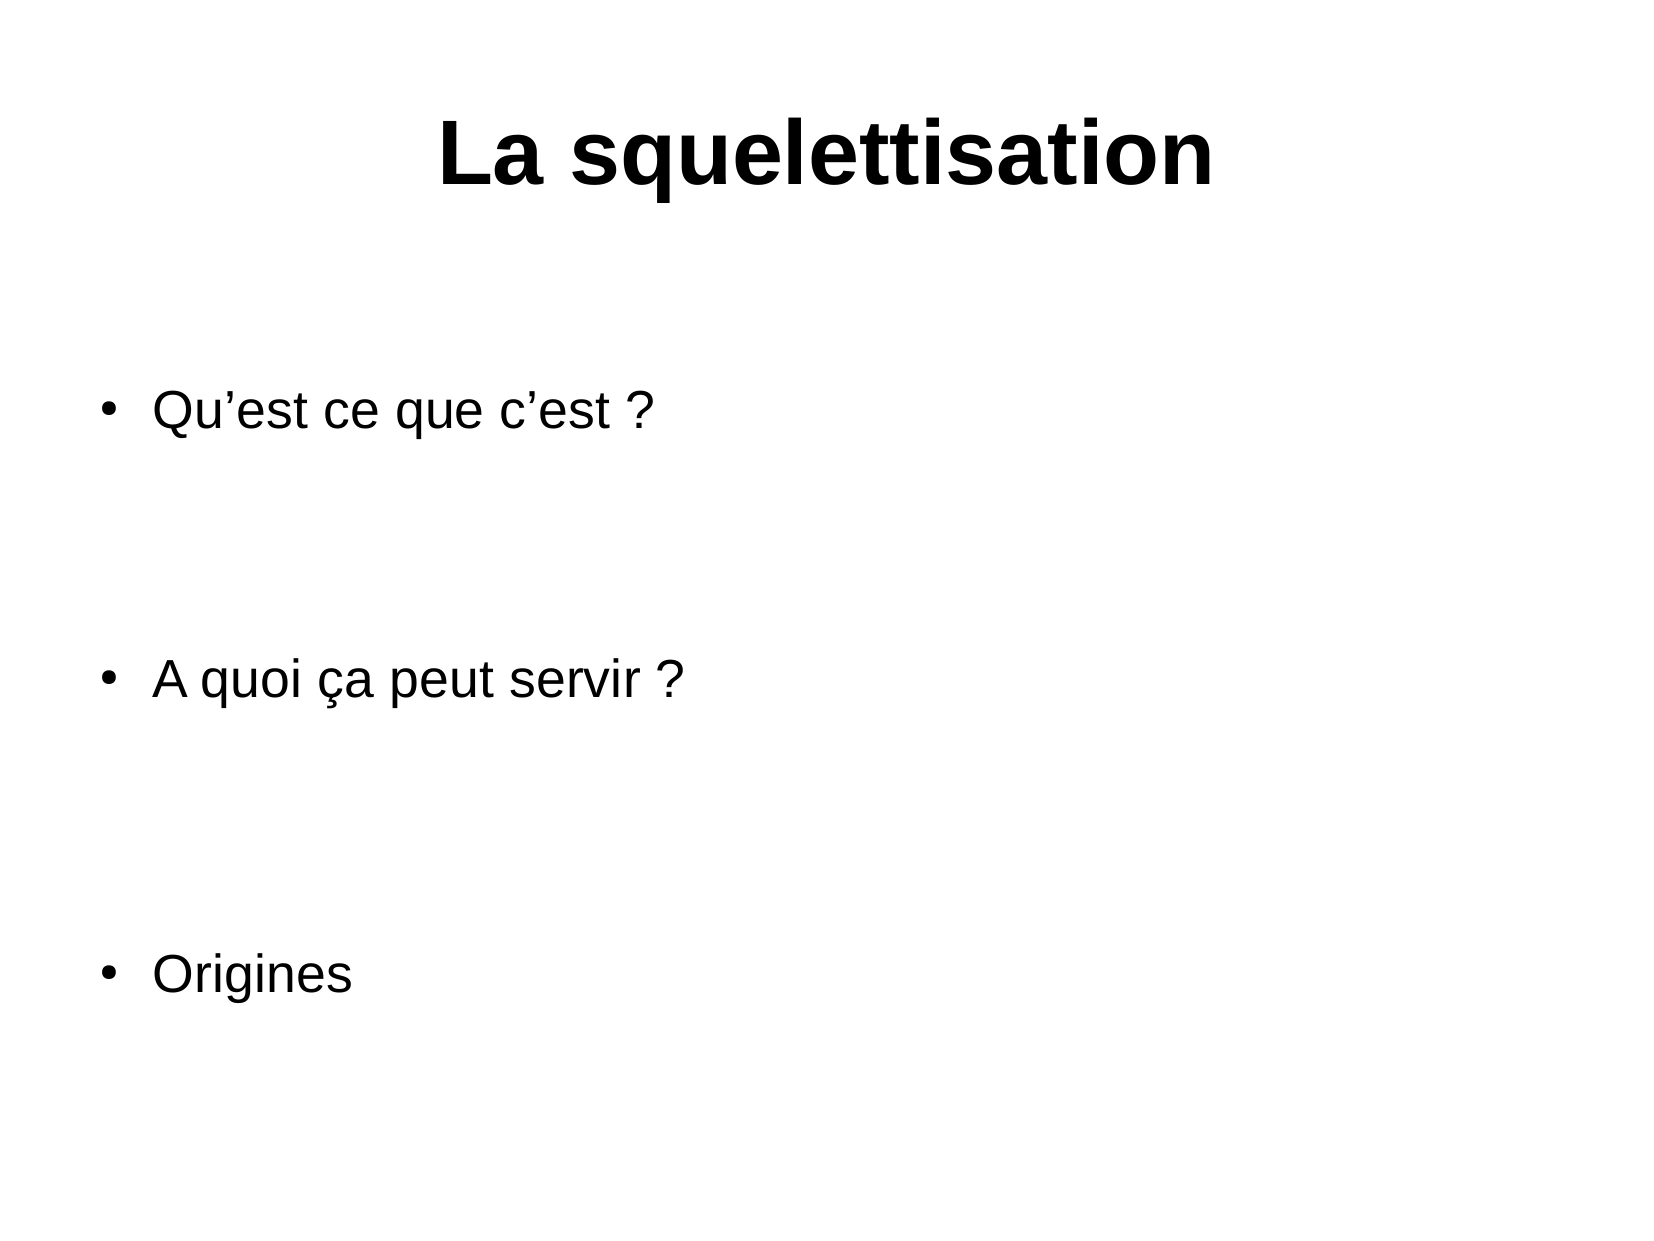

# La squelettisation
Qu’est ce que c’est ?
A quoi ça peut servir ?
Origines